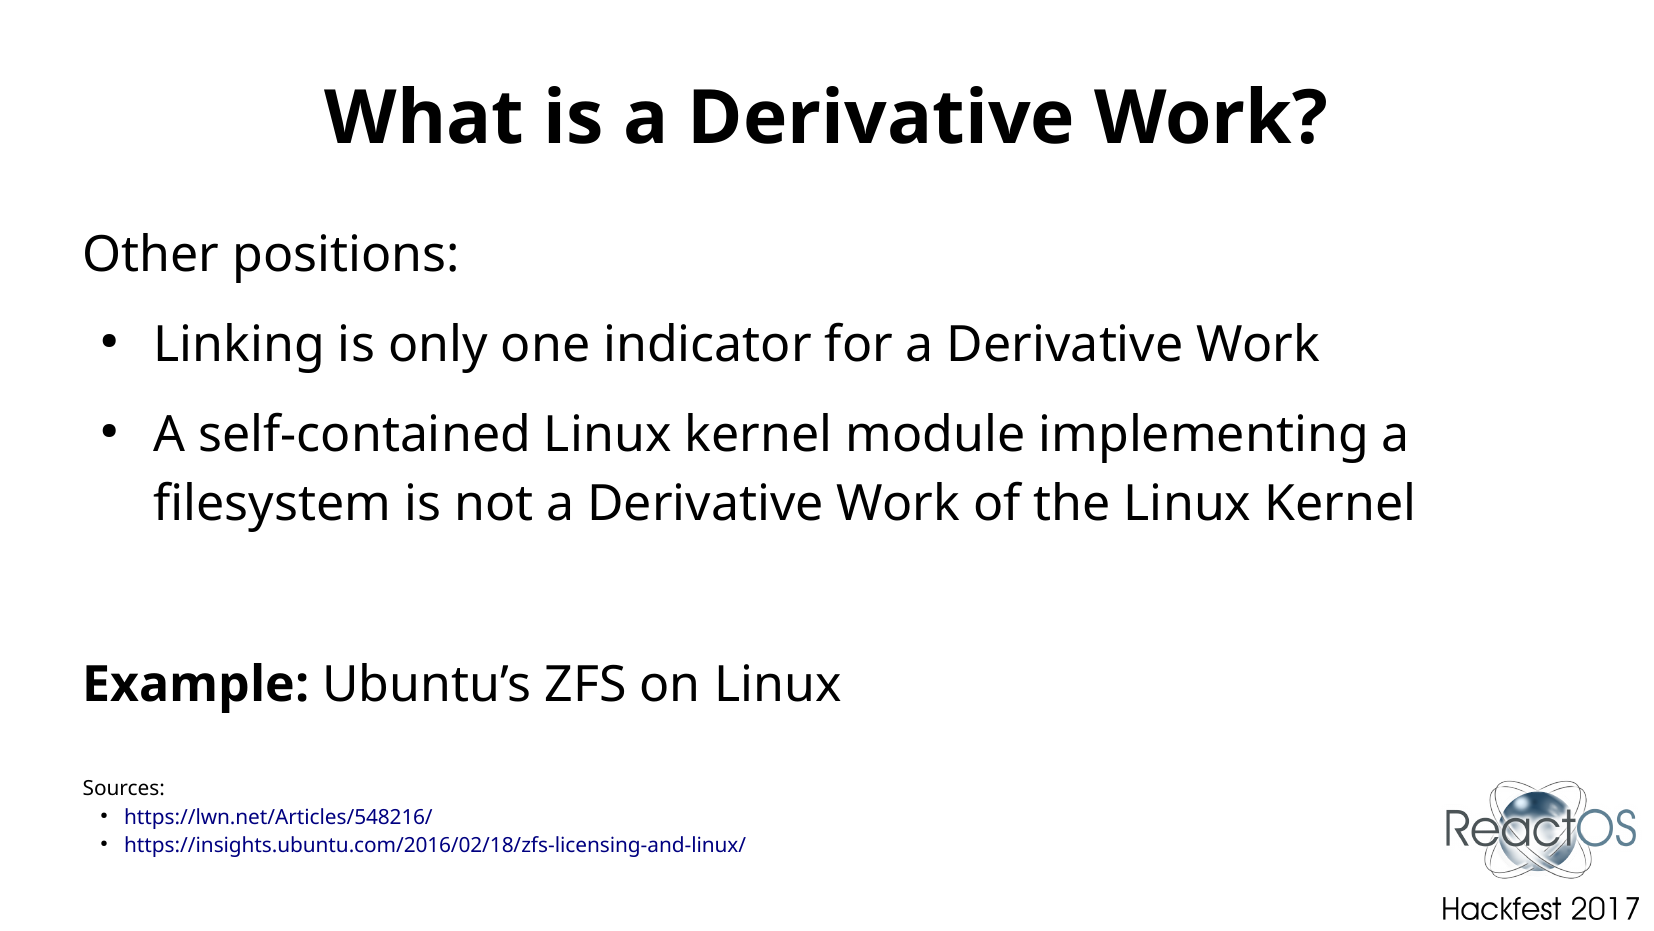

# What is a Derivative Work?
Other positions:
Linking is only one indicator for a Derivative Work
A self-contained Linux kernel module implementing a filesystem is not a Derivative Work of the Linux Kernel
Example: Ubuntu’s ZFS on Linux
Sources:
https://lwn.net/Articles/548216/
https://insights.ubuntu.com/2016/02/18/zfs-licensing-and-linux/